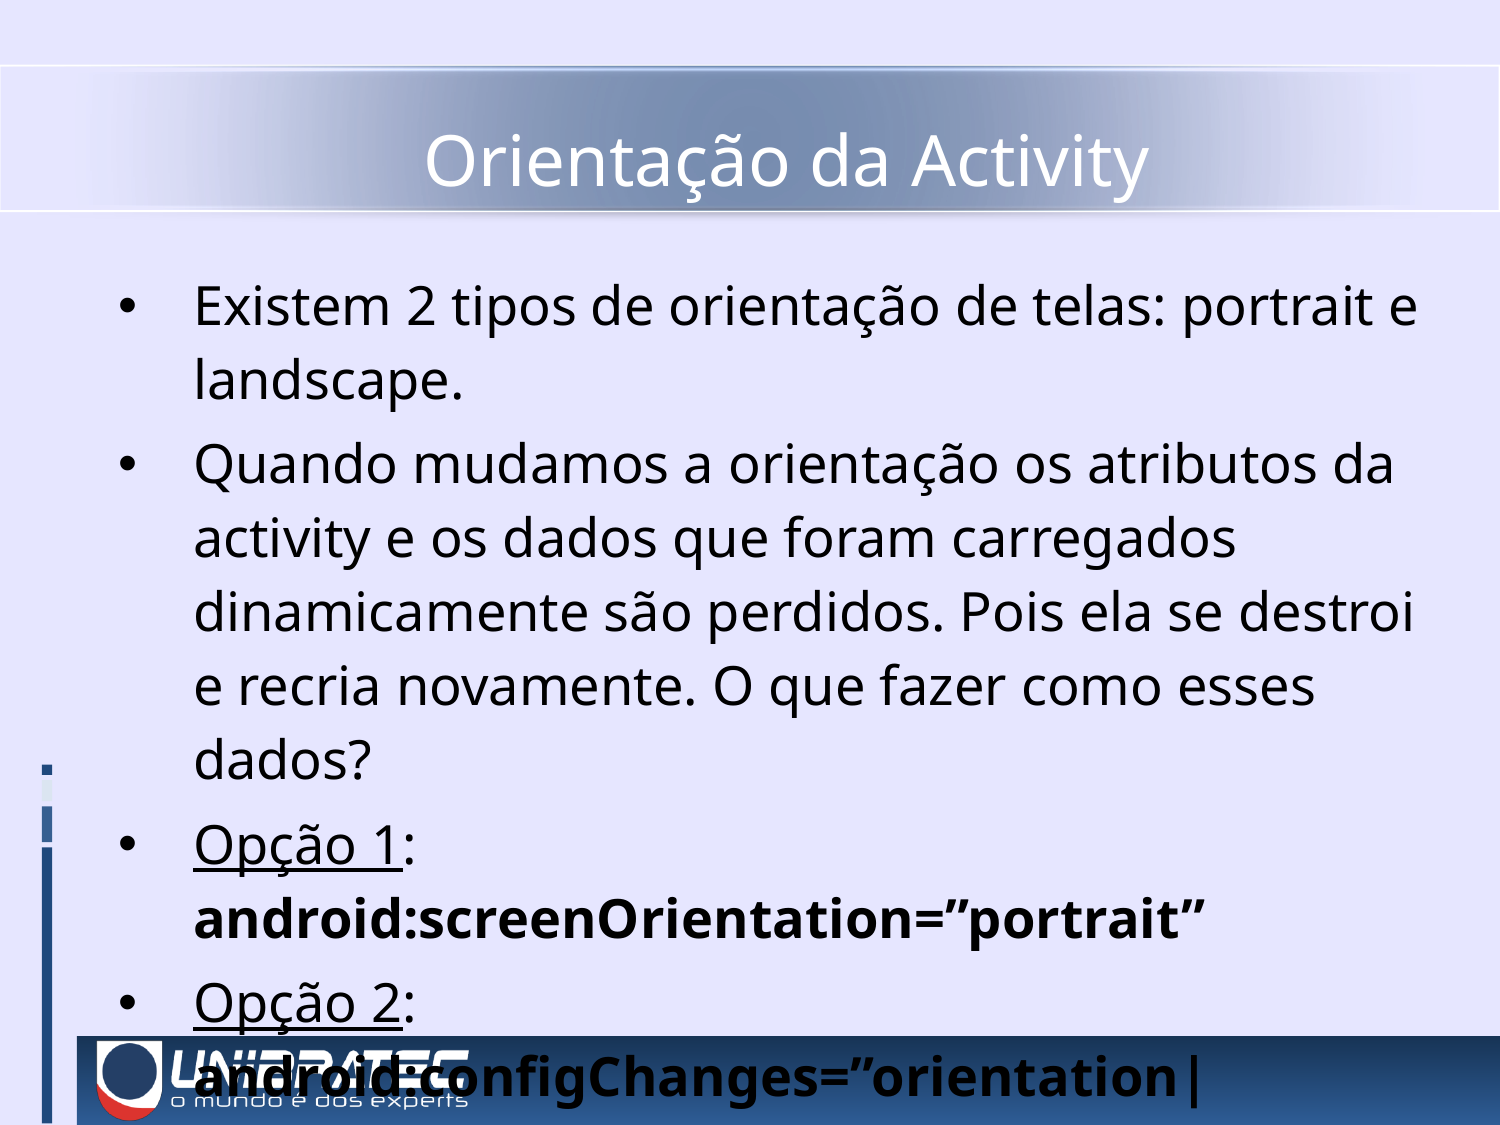

# Orientação da Activity
Existem 2 tipos de orientação de telas: portrait e landscape.
Quando mudamos a orientação os atributos da activity e os dados que foram carregados dinamicamente são perdidos. Pois ela se destroi e recria novamente. O que fazer como esses dados?
Opção 1: android:screenOrientation=”portrait”
Opção 2: android:configChanges=”orientation|keyboardHidden”(impede a destruição e recriação da activity)
Opção 3: onSaveInstaceState(Bundle)